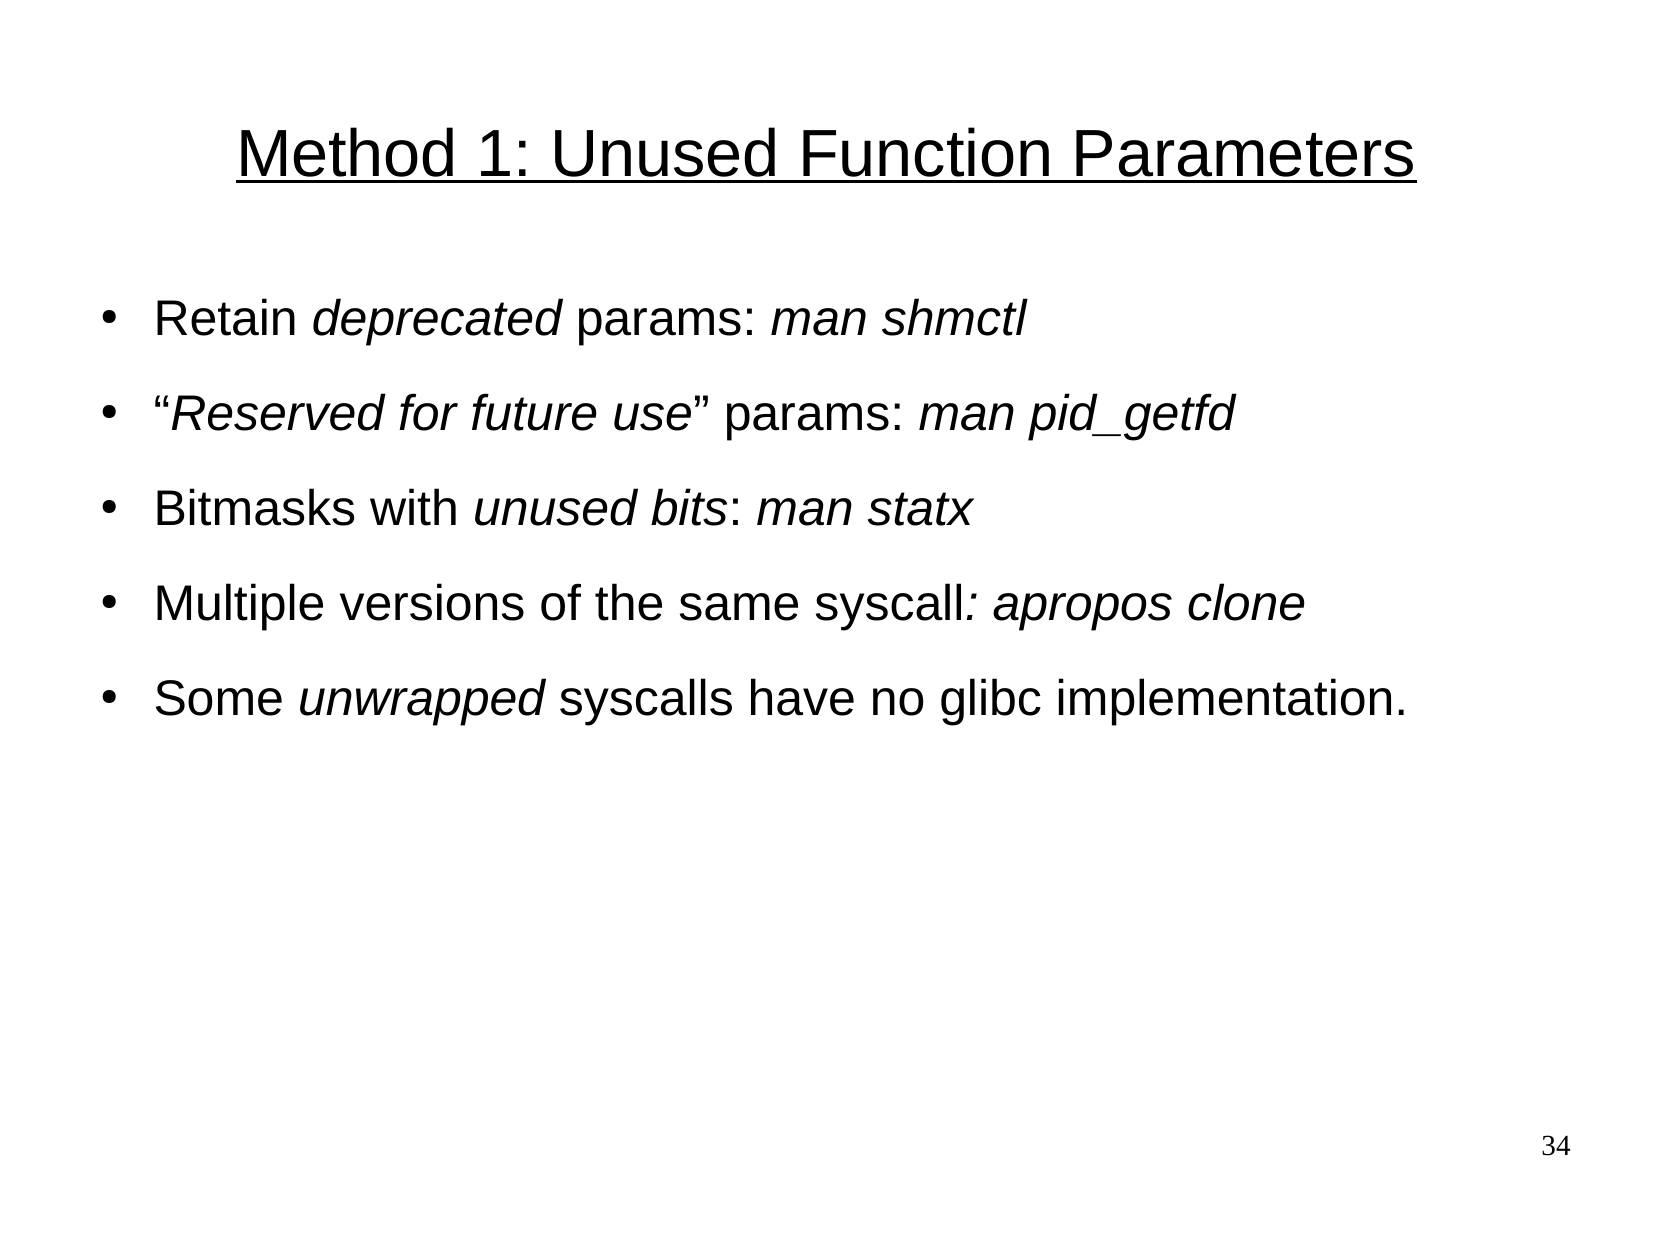

# Method 1: Unused Function Parameters
Retain deprecated params: man shmctl
“Reserved for future use” params: man pid_getfd
Bitmasks with unused bits: man statx
Multiple versions of the same syscall: apropos clone
Some unwrapped syscalls have no glibc implementation.
34